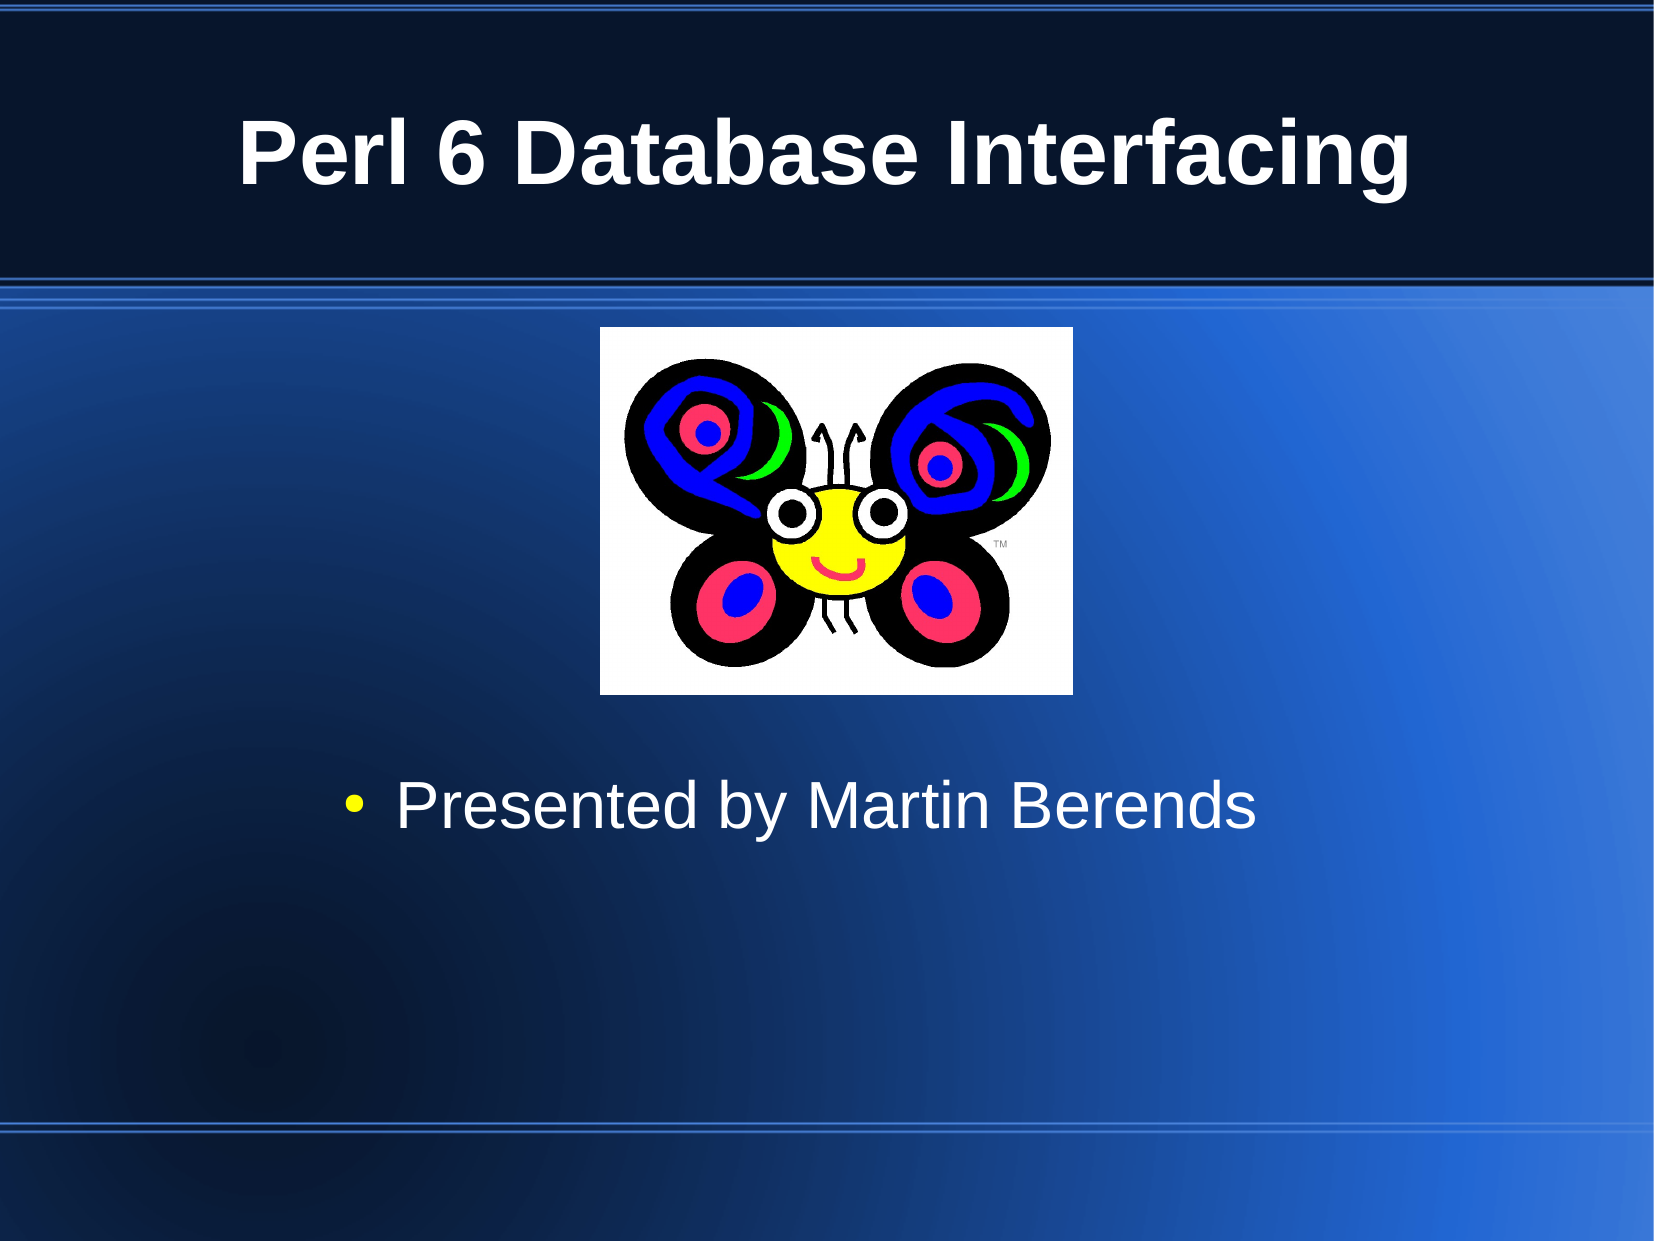

# Perl 6 Database Interfacing
Presented by Martin Berends